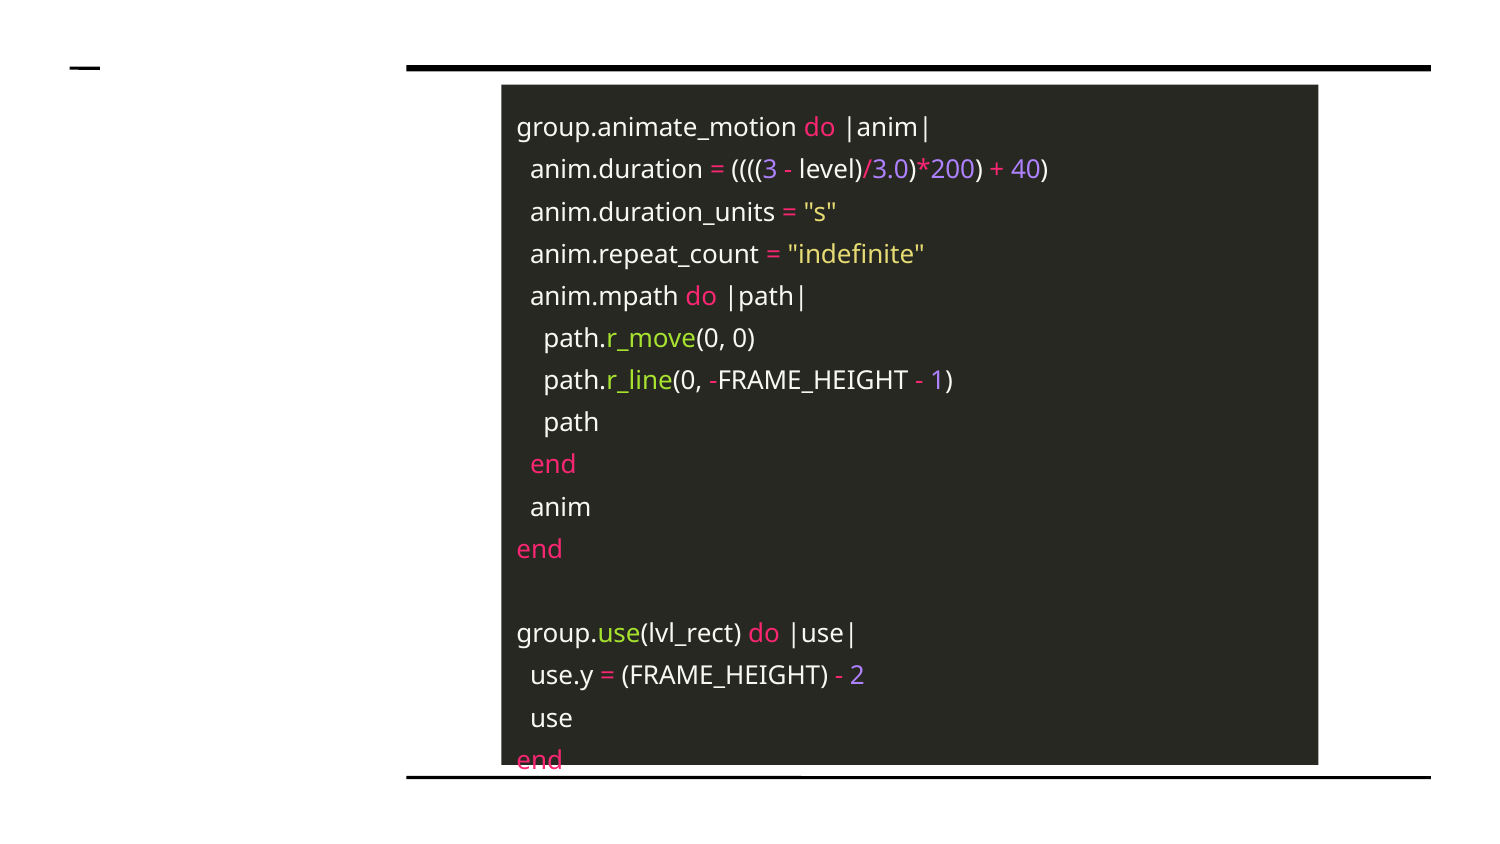

group.animate_motion do |anim|
 anim.duration = ((((3 - level)/3.0)*200) + 40)
 anim.duration_units = "s"
 anim.repeat_count = "indefinite"
 anim.mpath do |path|
 path.r_move(0, 0)
 path.r_line(0, -FRAME_HEIGHT - 1)
 path
 end
 anim
end
group.use(lvl_rect) do |use|
 use.y = (FRAME_HEIGHT) - 2
 use
end